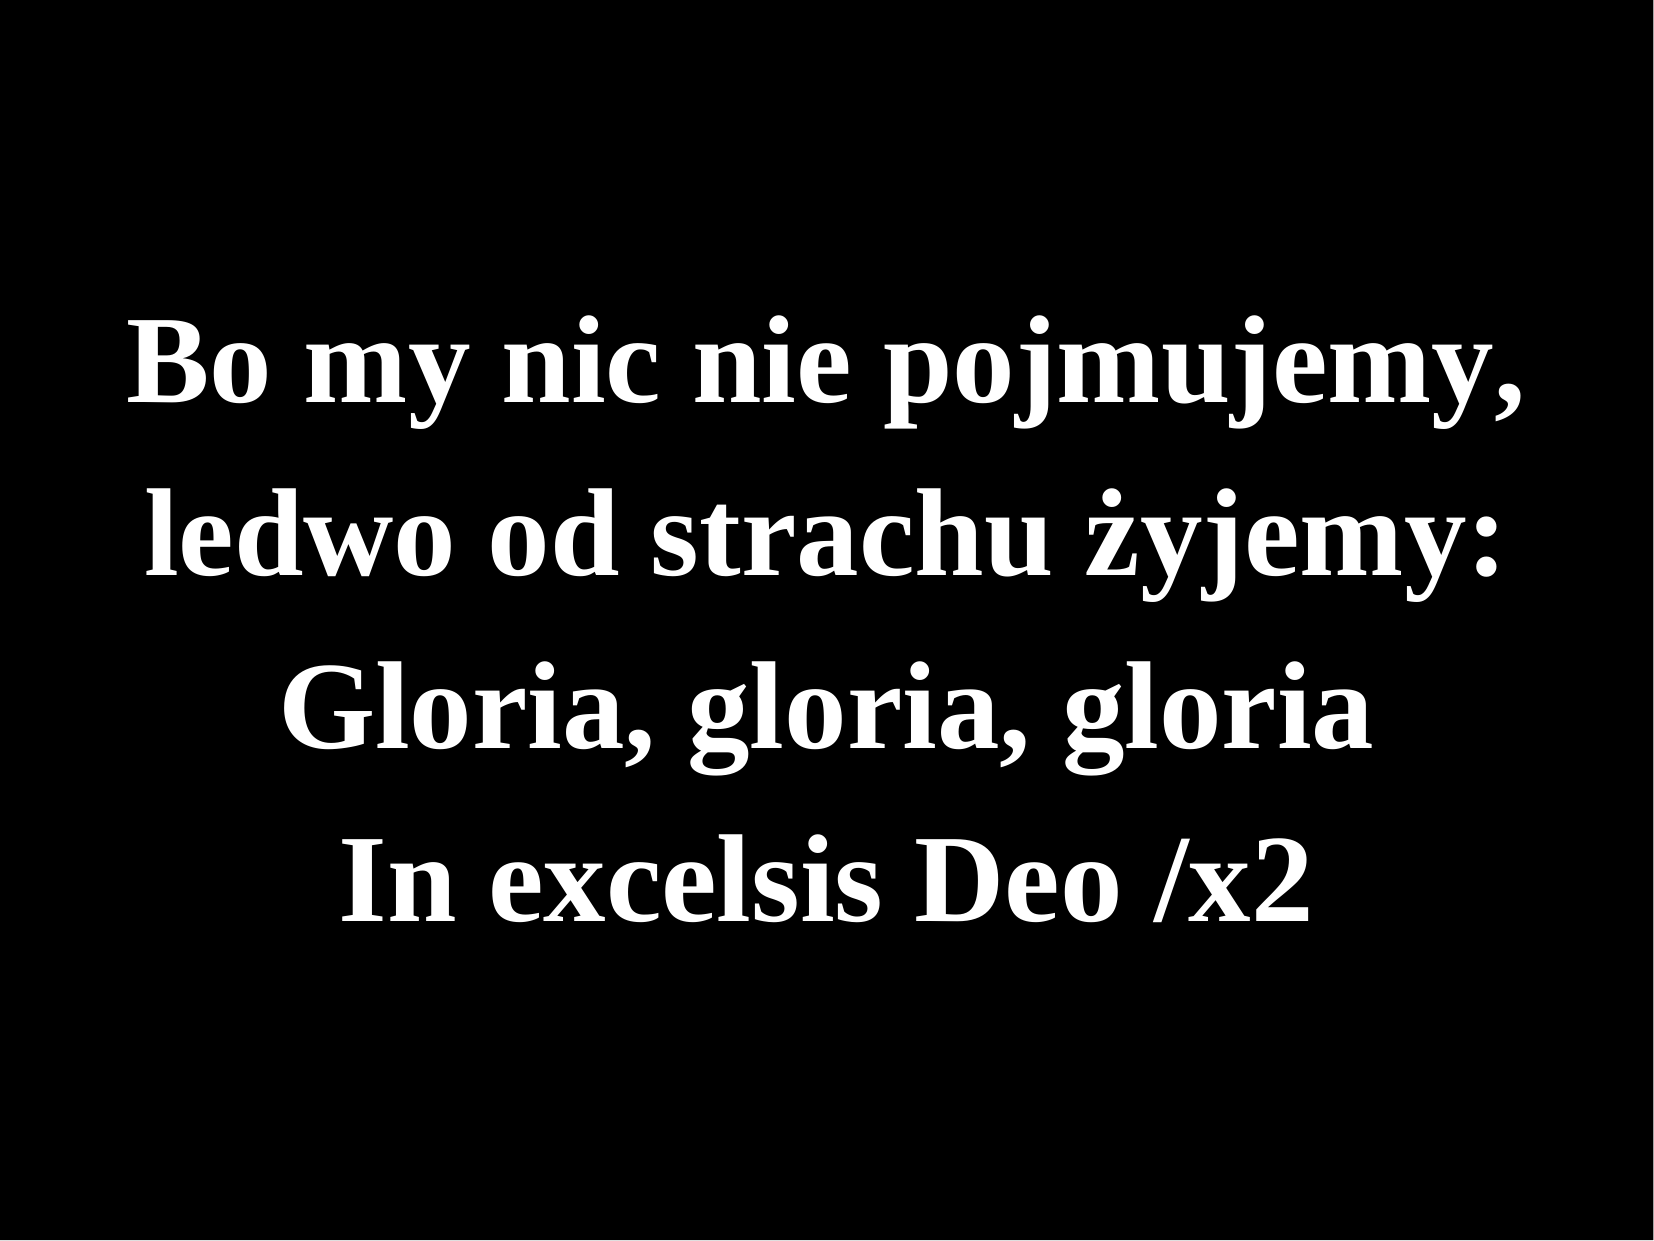

# Bo my nic nie pojmujemy, ppp ledwo od strachu żyjemy: ppp Gloria, gloria, gloria ppp In excelsis Deo /x2